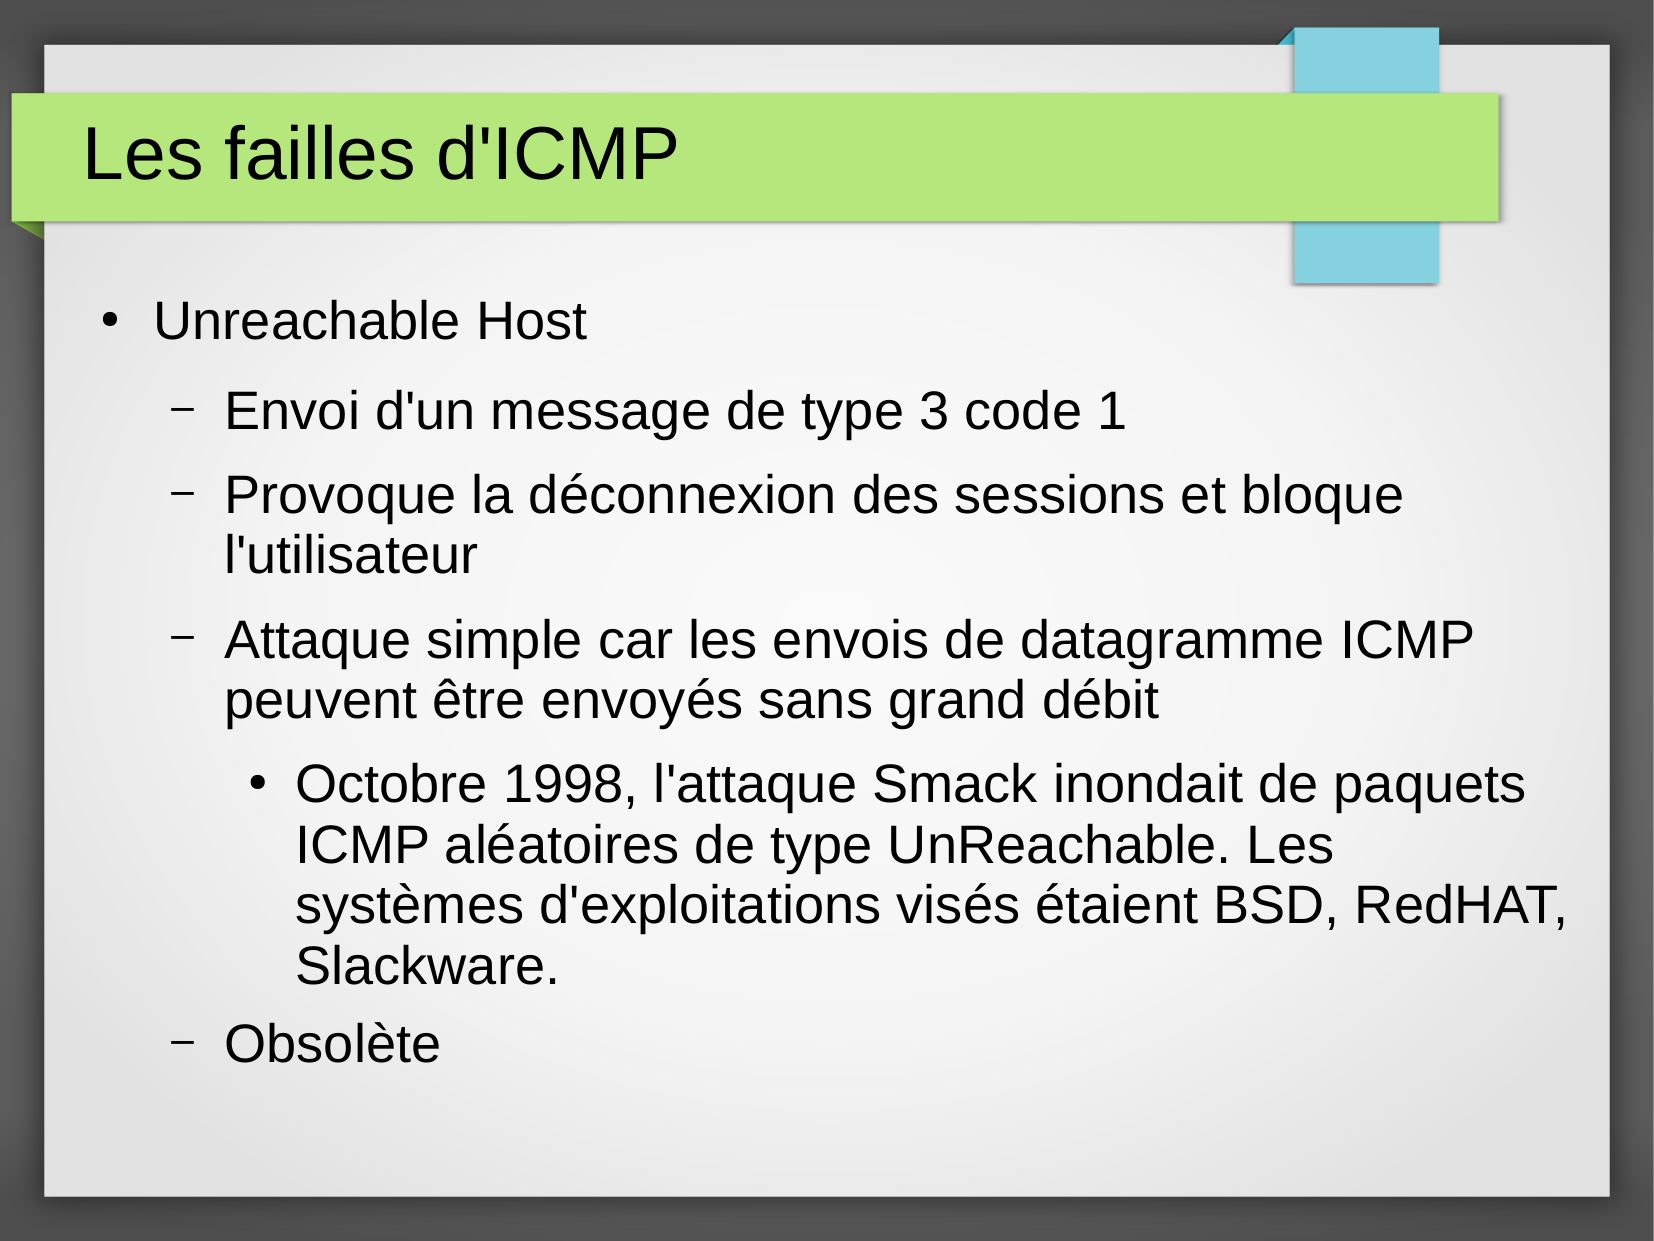

# Les failles d'ICMP
Unreachable Host
Envoi d'un message de type 3 code 1
Provoque la déconnexion des sessions et bloque l'utilisateur
Attaque simple car les envois de datagramme ICMP peuvent être envoyés sans grand débit
Octobre 1998, l'attaque Smack inondait de paquets ICMP aléatoires de type UnReachable. Les systèmes d'exploitations visés étaient BSD, RedHAT, Slackware.
Obsolète